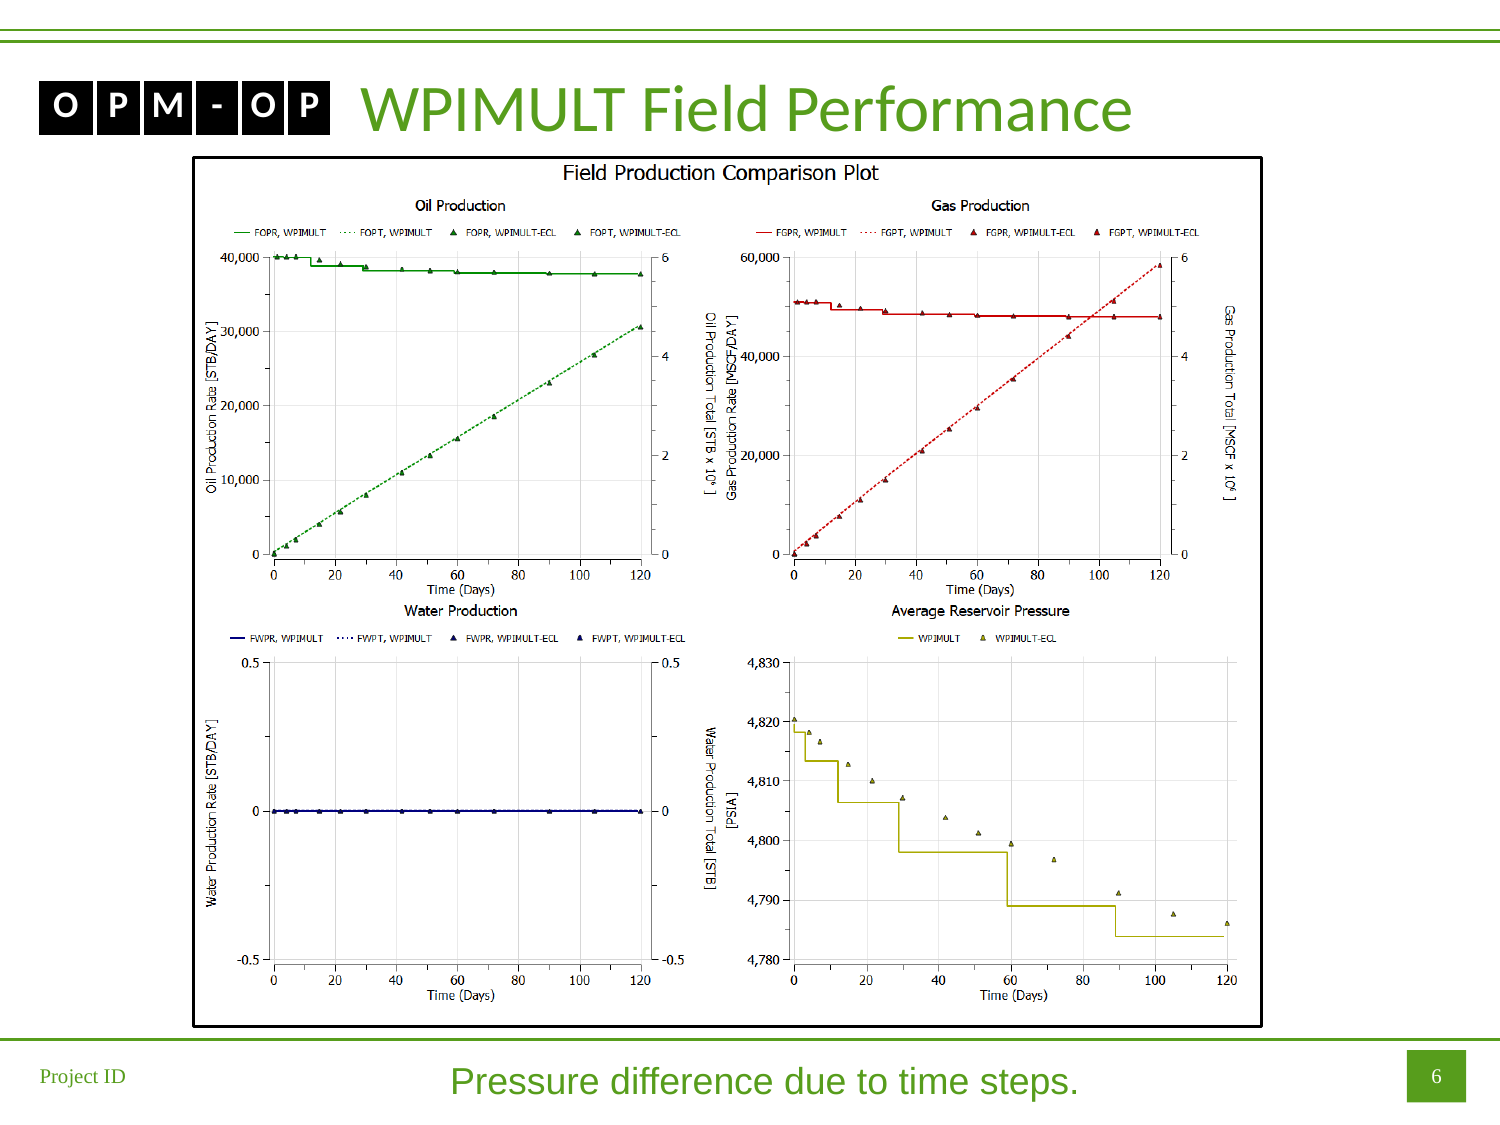

# WPIMULT Field Performance
Project ID
6
Pressure difference due to time steps.